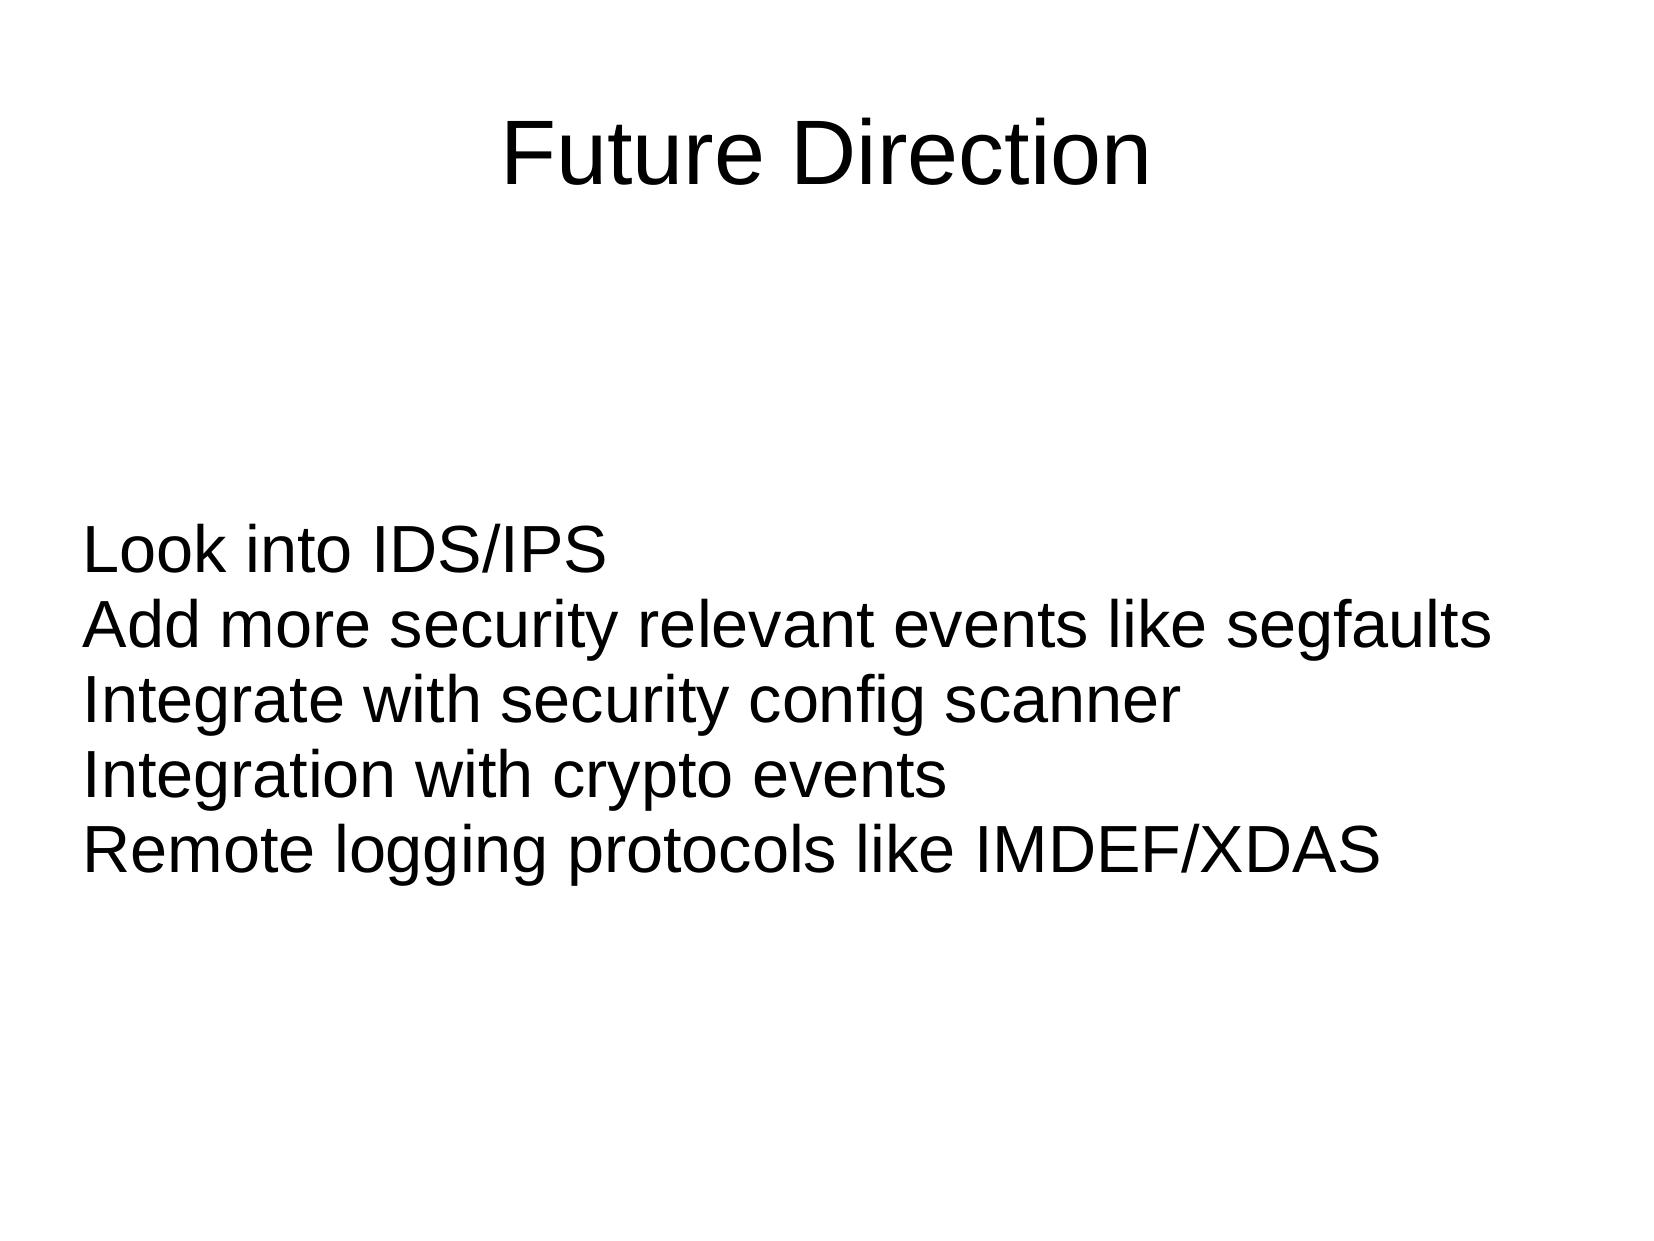

# Future Direction
Look into IDS/IPS
Add more security relevant events like segfaults
Integrate with security config scanner
Integration with crypto events
Remote logging protocols like IMDEF/XDAS